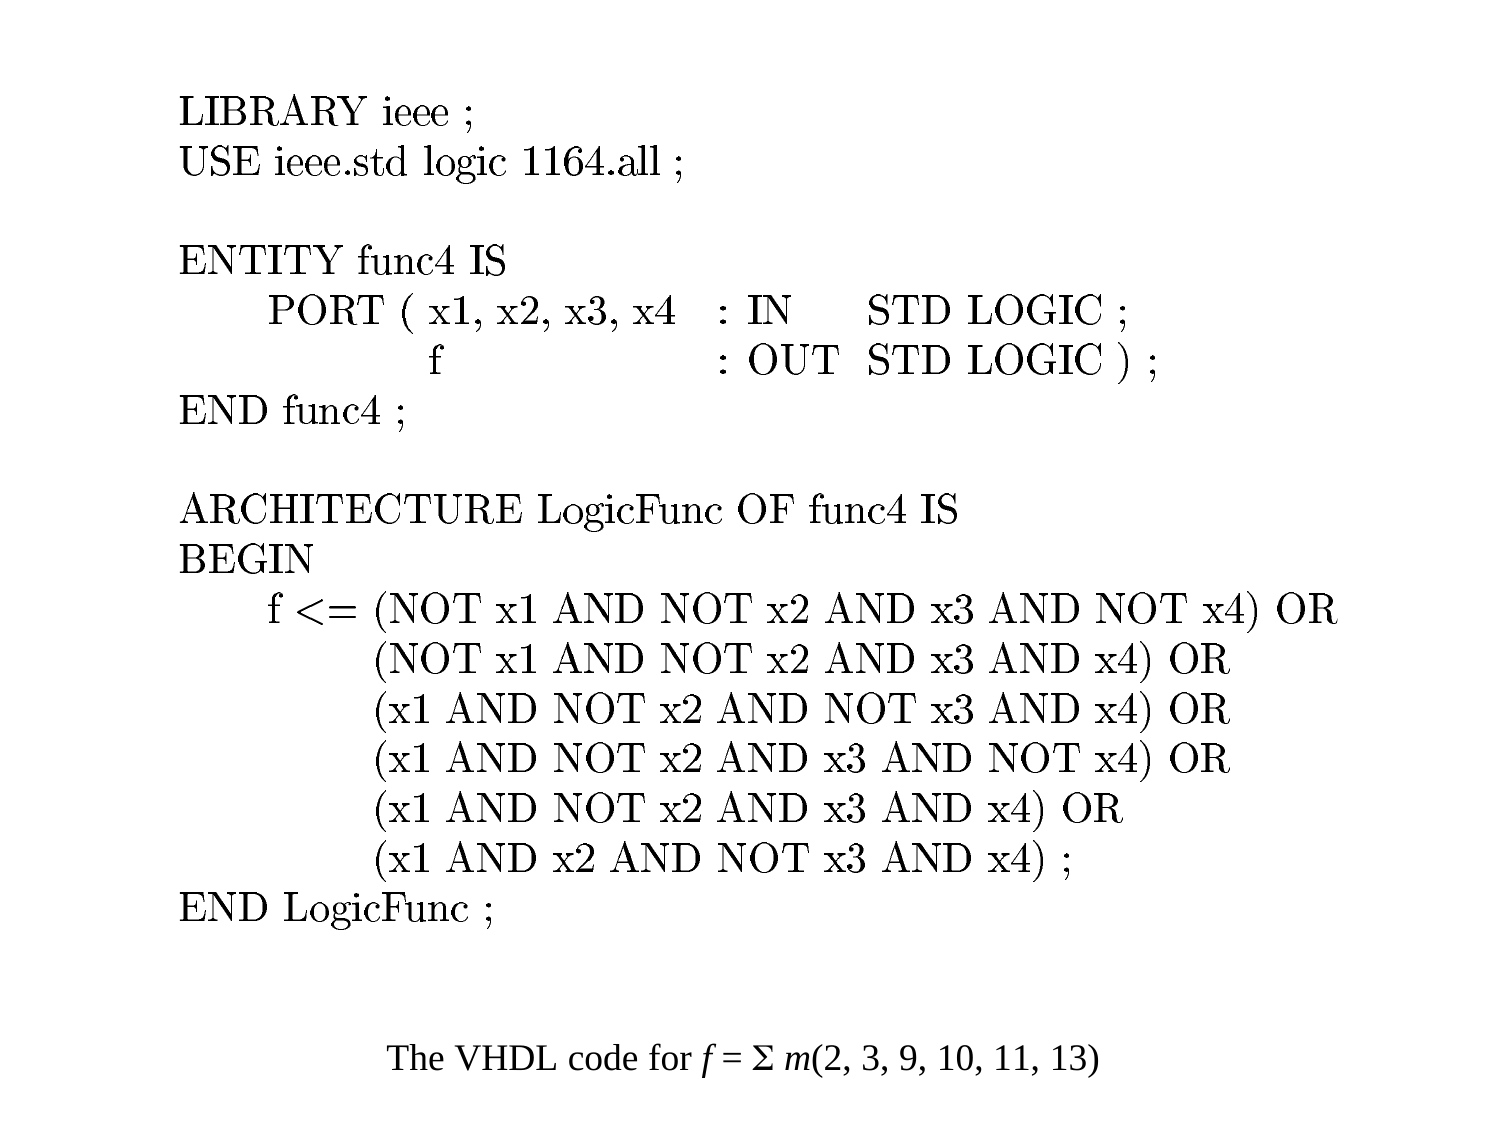

The VHDL code for f =  m(2, 3, 9, 10, 11, 13)